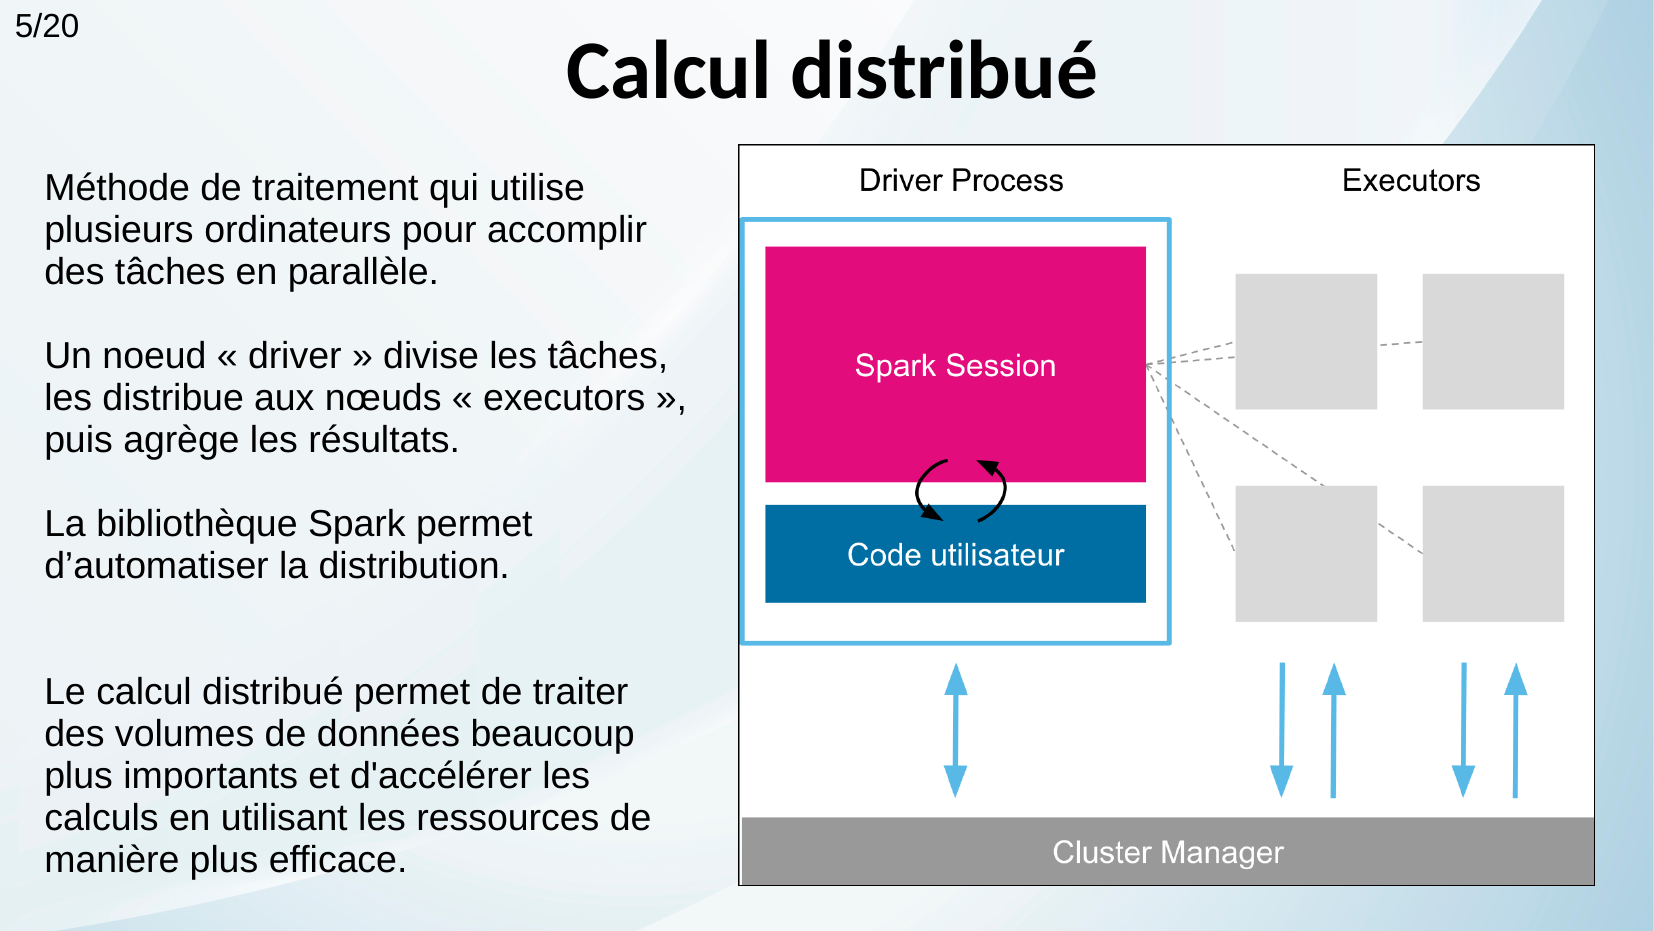

5/20
# Calcul distribué
Méthode de traitement qui utilise plusieurs ordinateurs pour accomplir des tâches en parallèle.
Un noeud « driver » divise les tâches, les distribue aux nœuds « executors », puis agrège les résultats.
La bibliothèque Spark permet d’automatiser la distribution.
Le calcul distribué permet de traiter des volumes de données beaucoup plus importants et d'accélérer les calculs en utilisant les ressources de manière plus efficace.